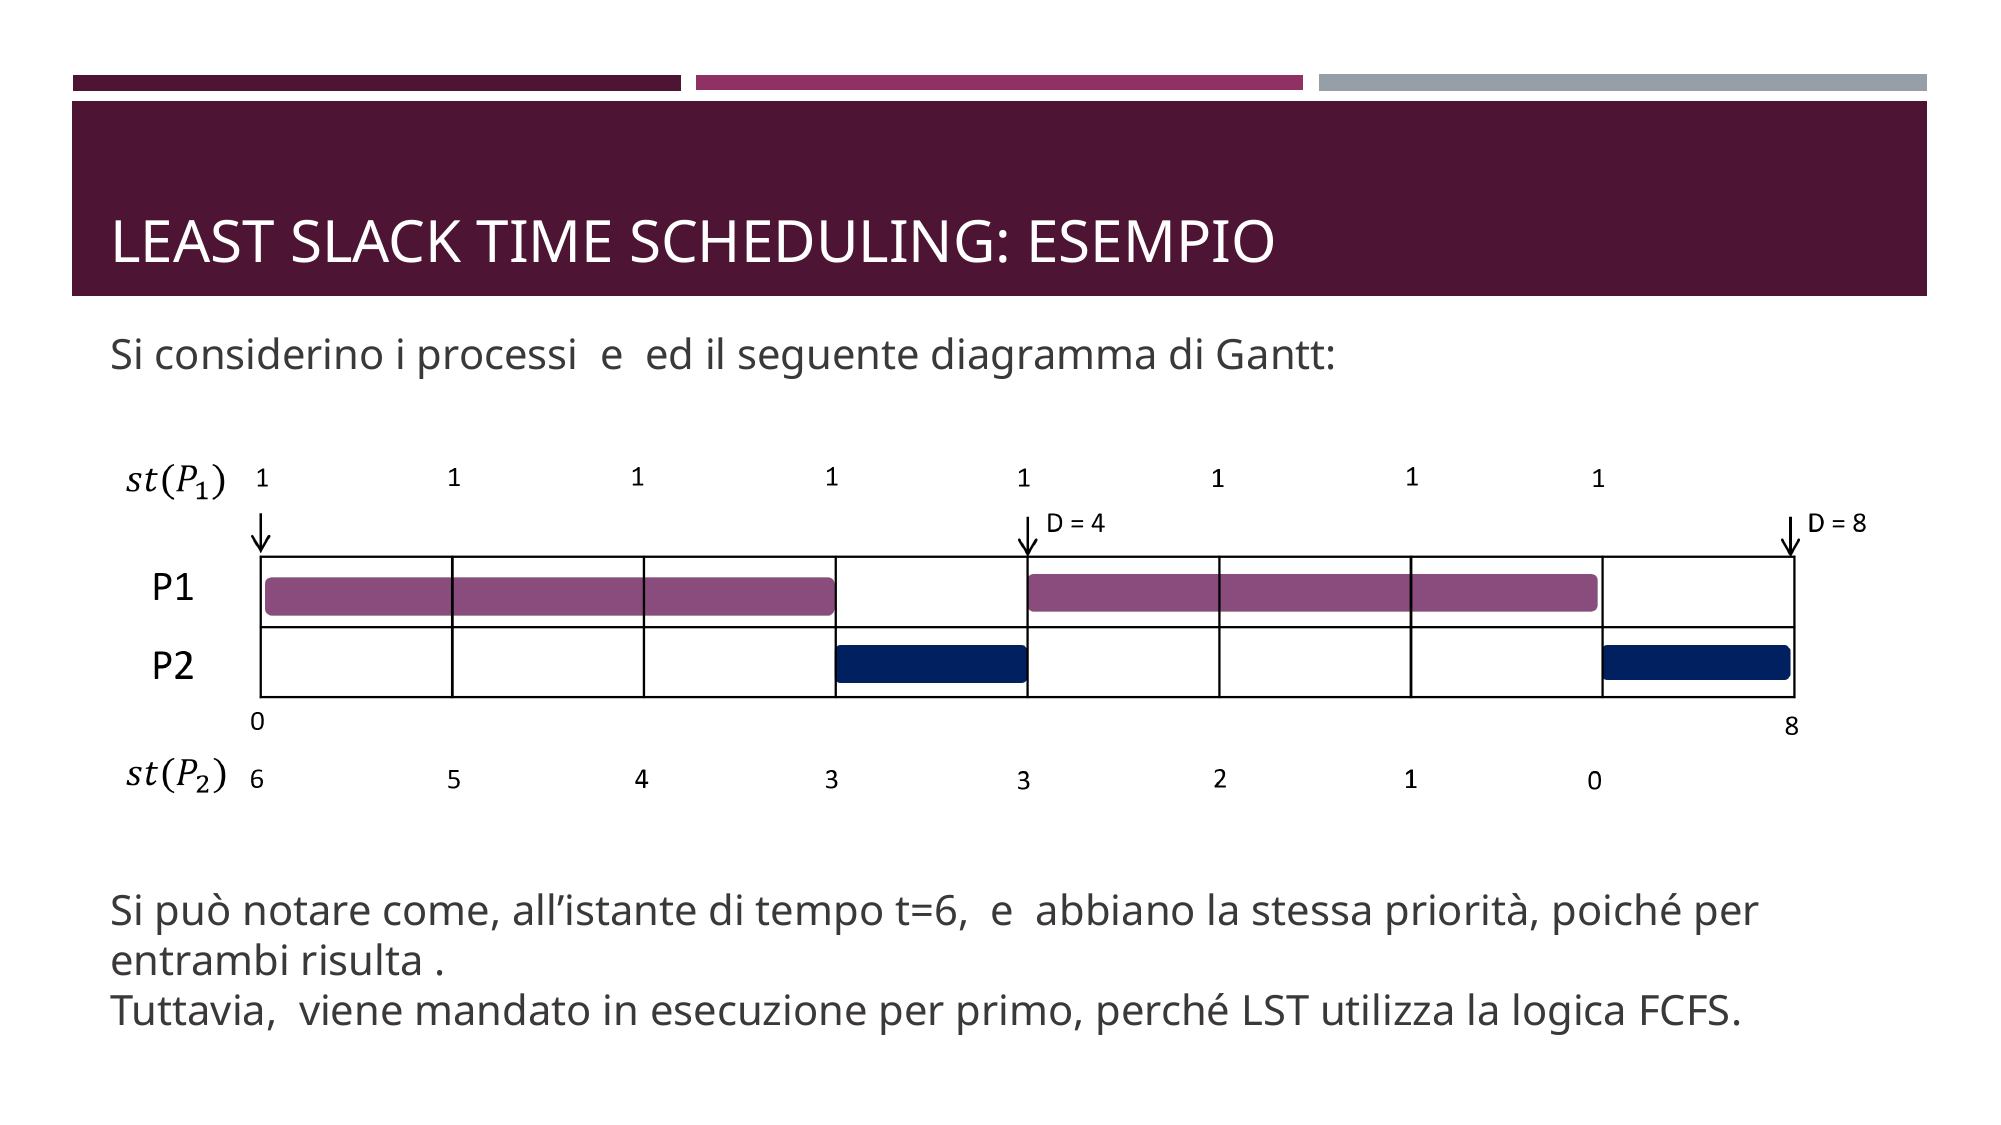

# Least slack time scheduling: esempio
Si considerino i processi e ed il seguente diagramma di Gantt:
Si può notare come, all’istante di tempo t=6, e abbiano la stessa priorità, poiché per entrambi risulta .
Tuttavia, viene mandato in esecuzione per primo, perché LST utilizza la logica FCFS.